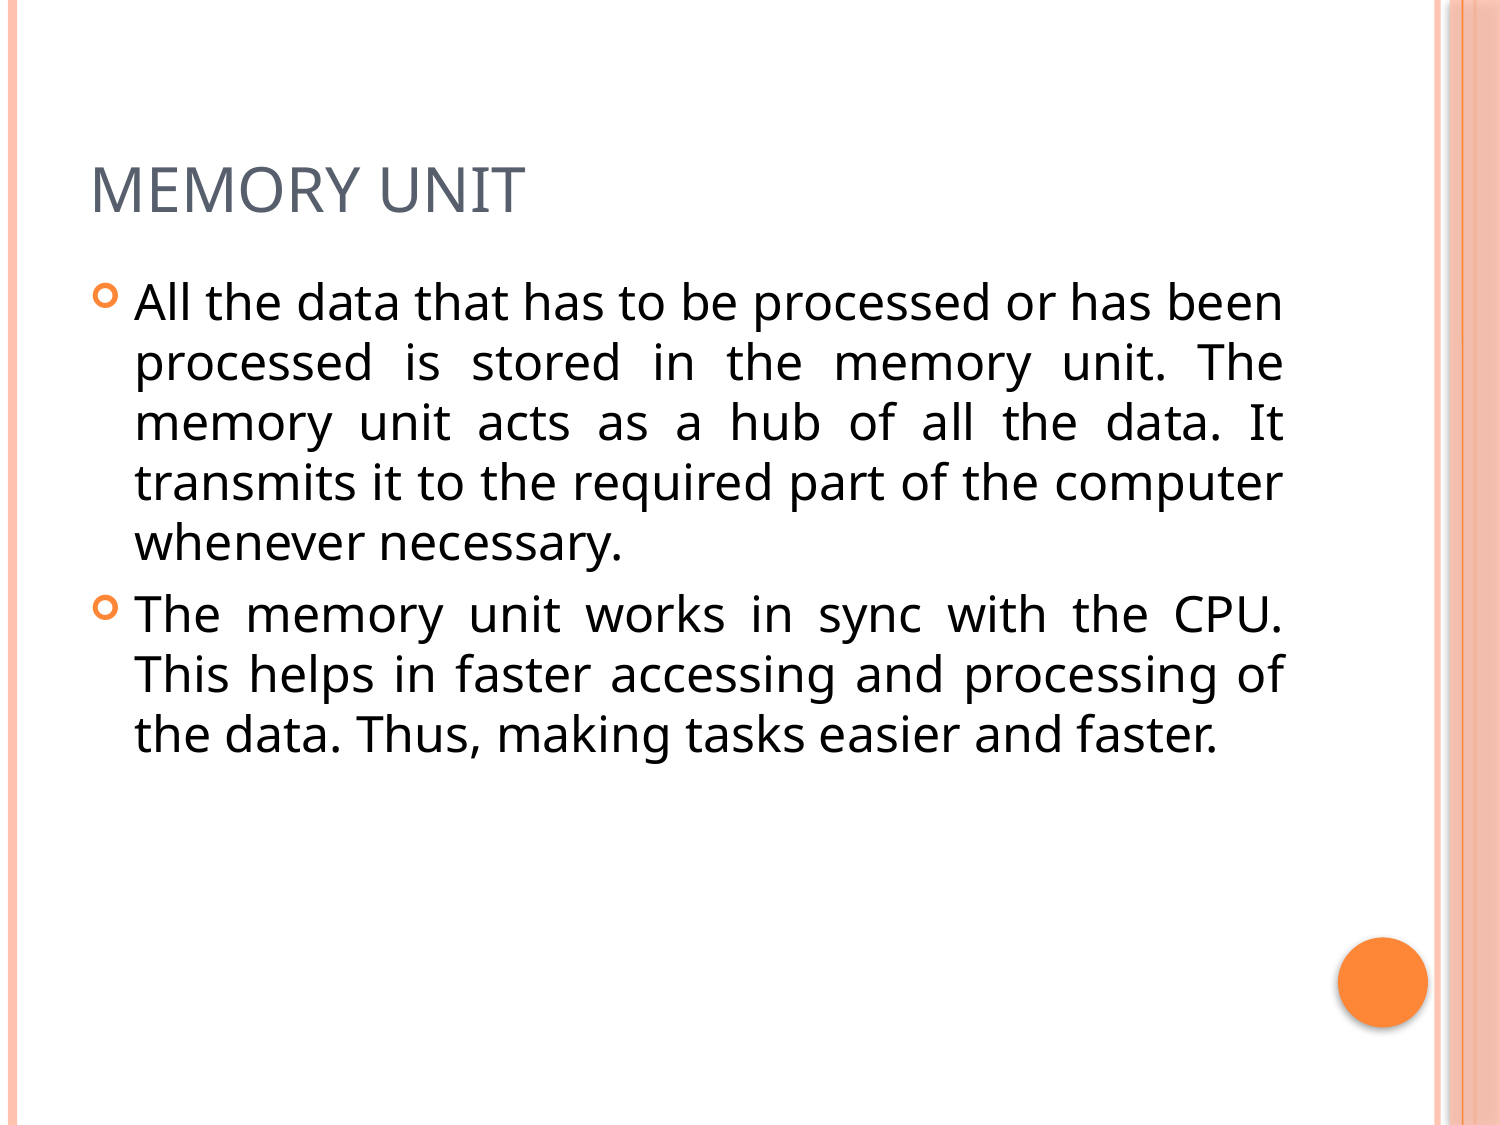

# Memory Unit
All the data that has to be processed or has been processed is stored in the memory unit. The memory unit acts as a hub of all the data. It transmits it to the required part of the computer whenever necessary.
The memory unit works in sync with the CPU. This helps in faster accessing and processing of the data. Thus, making tasks easier and faster.